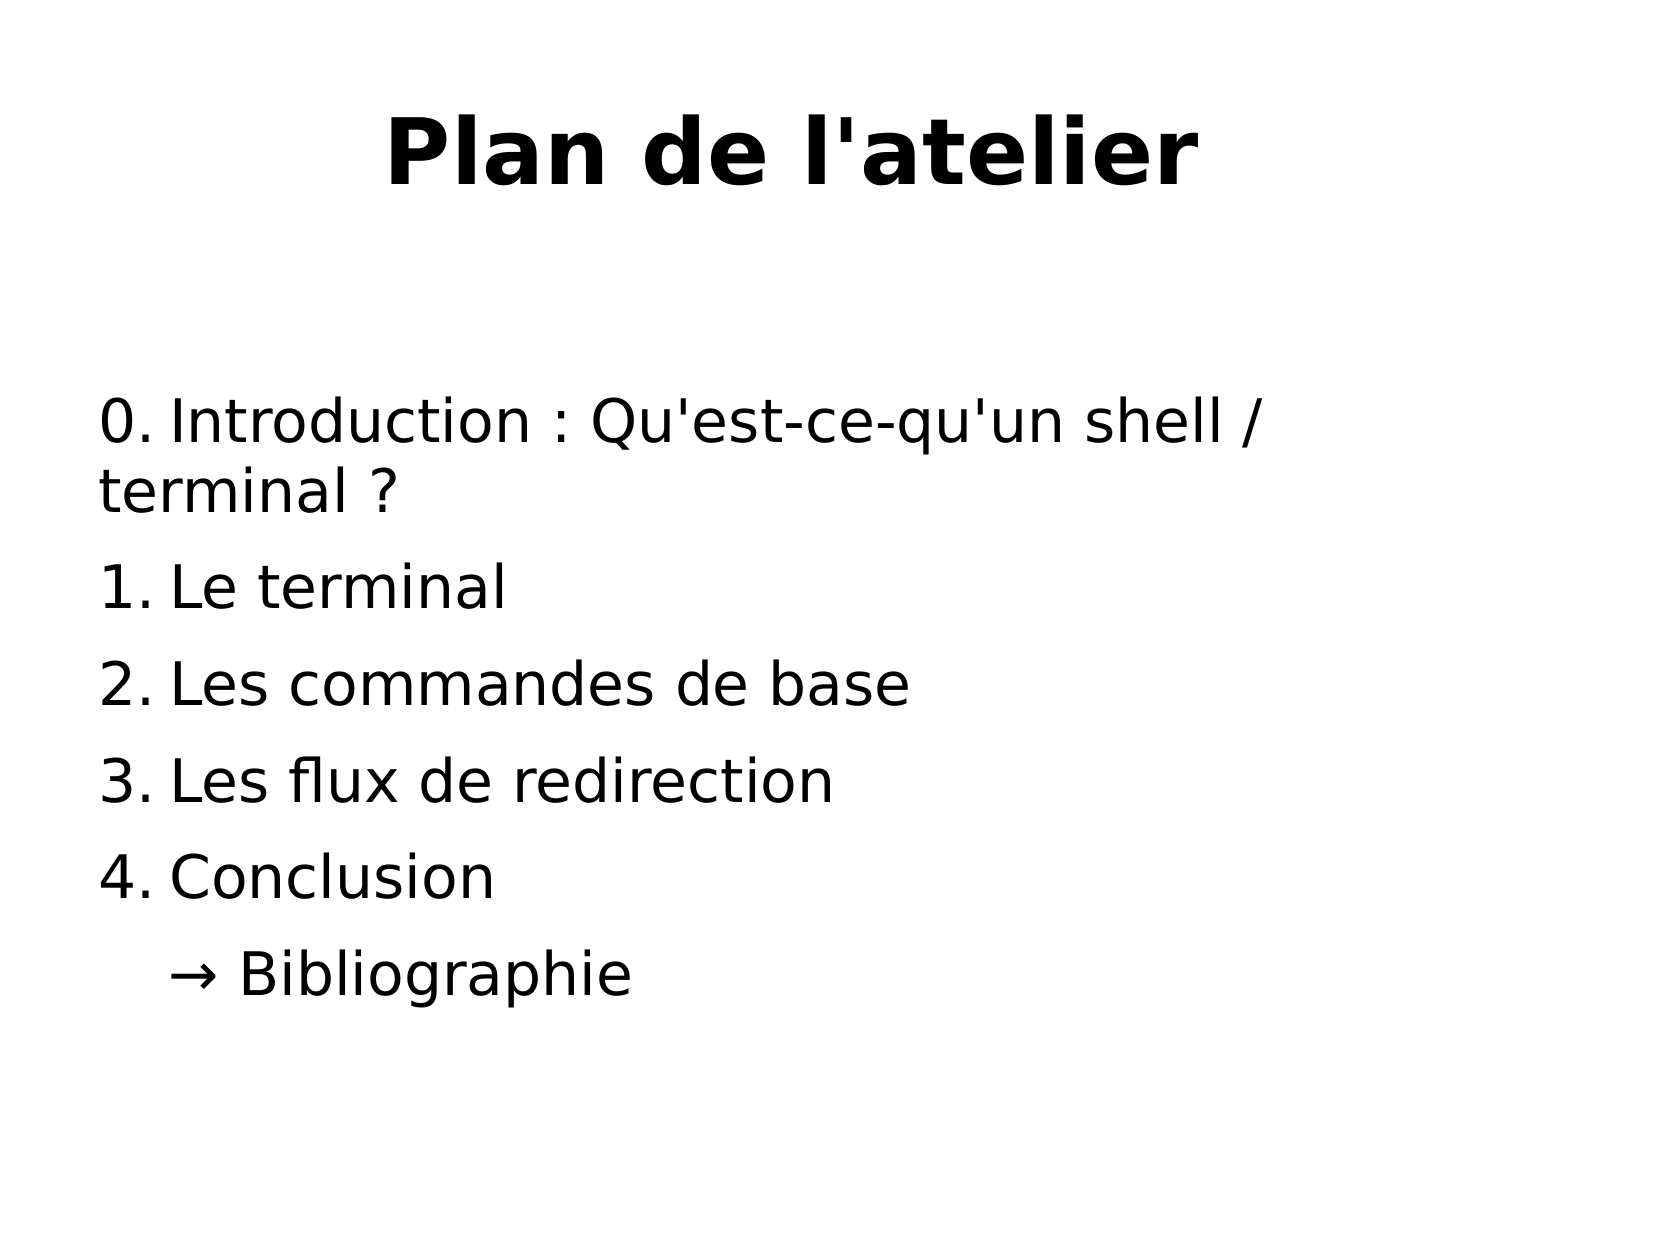

# Plan de l'atelier
 Introduction : Qu'est-ce-qu'un shell / terminal ?
 Le terminal
 Les commandes de base
 Les flux de redirection
 Conclusion
 → Bibliographie